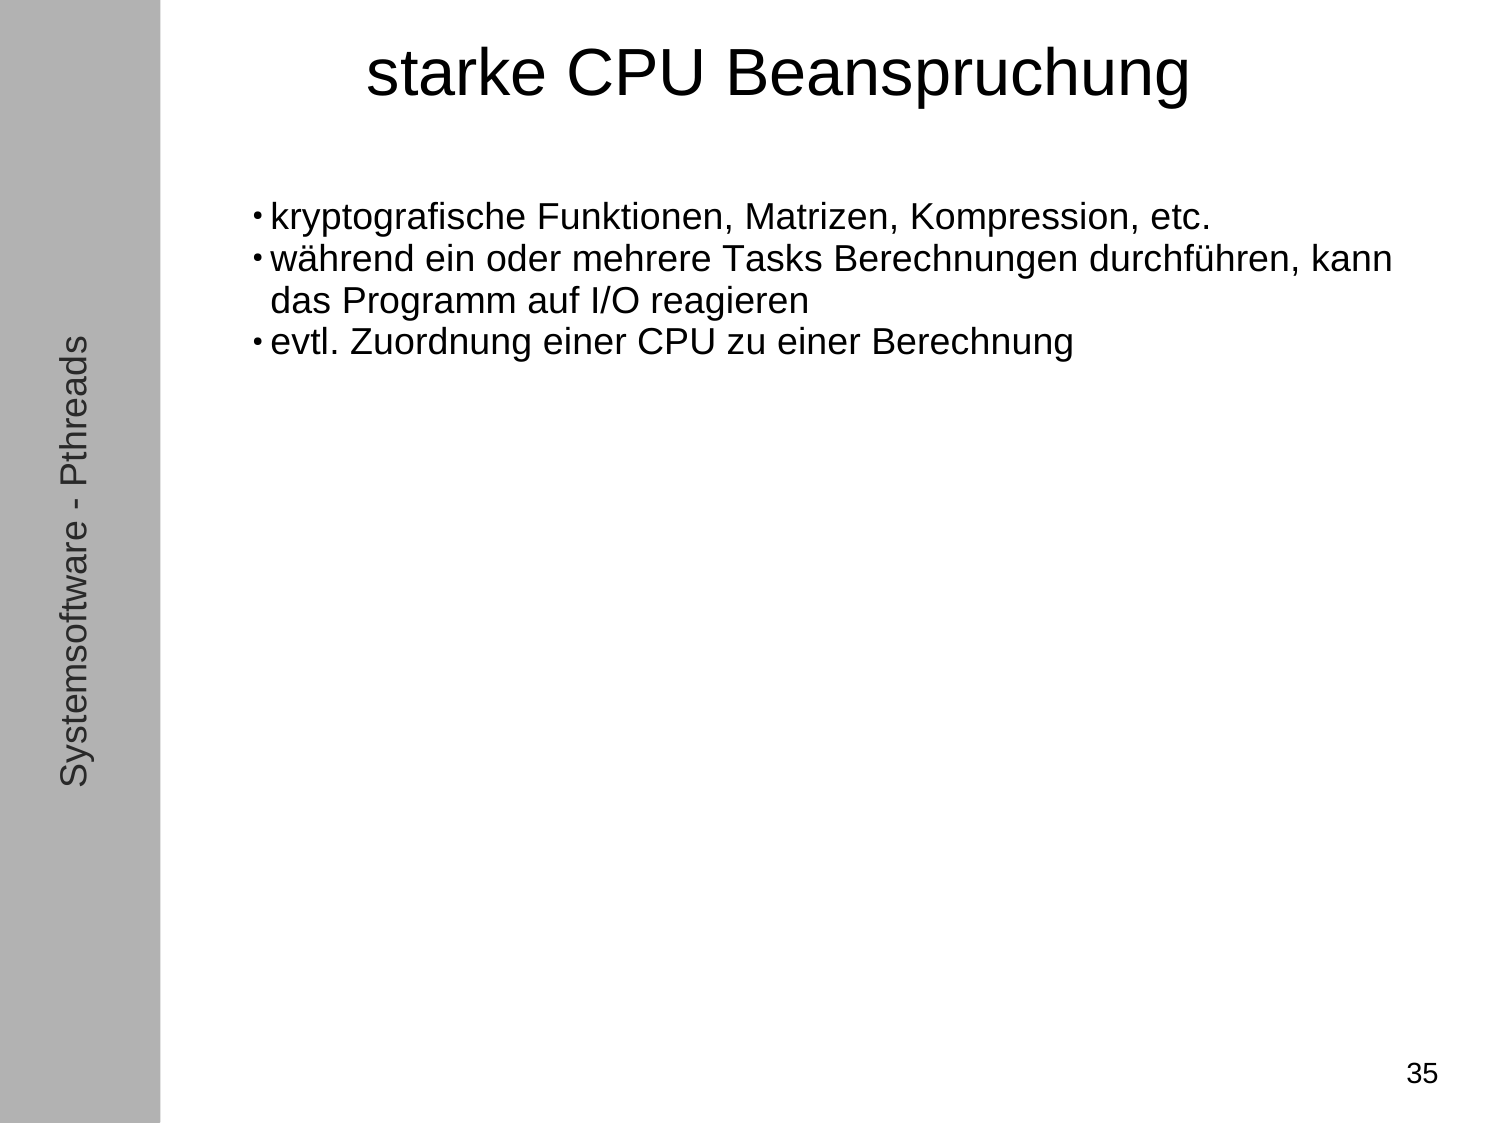

starke CPU Beanspruchung
kryptografische Funktionen, Matrizen, Kompression, etc.
während ein oder mehrere Tasks Berechnungen durchführen, kann das Programm auf I/O reagieren
evtl. Zuordnung einer CPU zu einer Berechnung
Systemsoftware - Pthreads